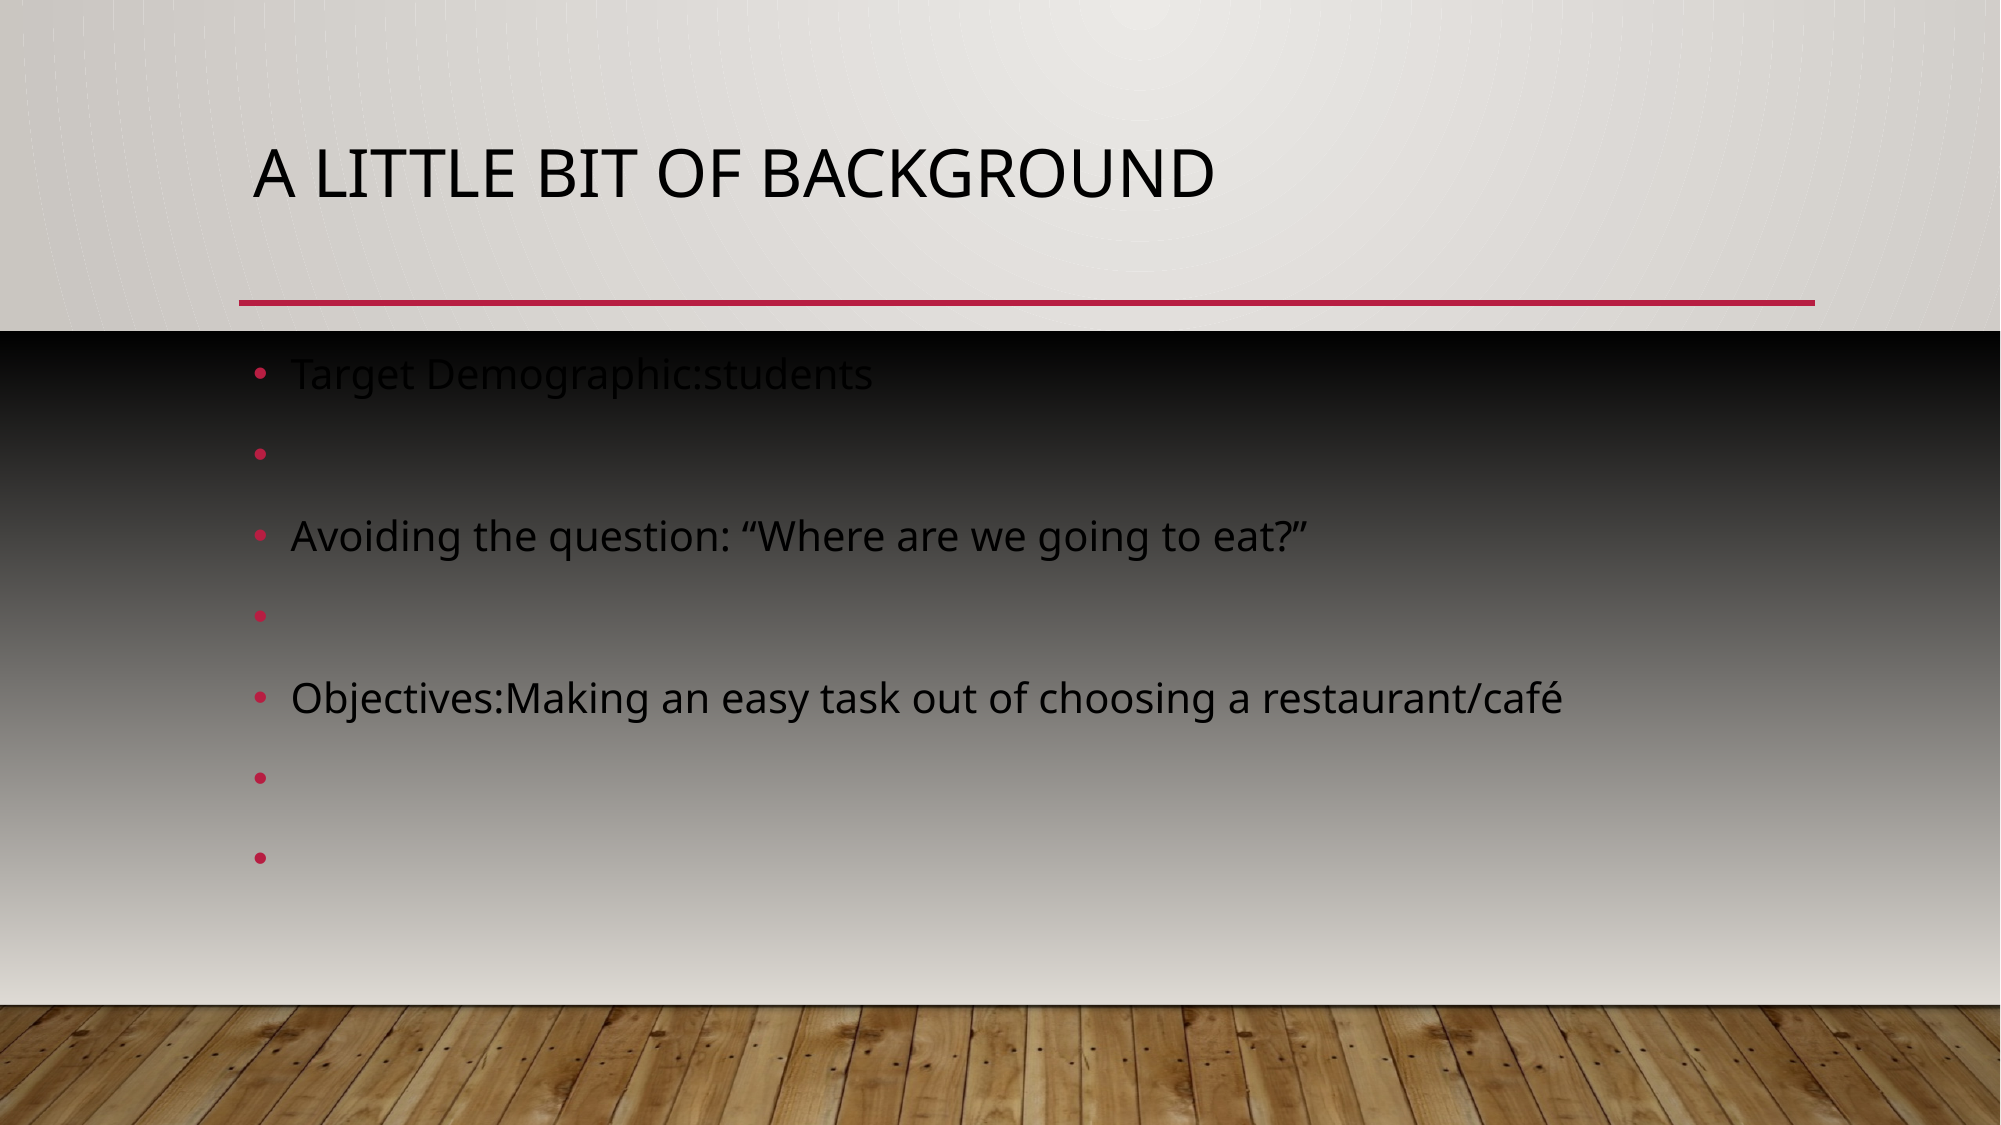

# A little bit of background
Target Demographic:students
Avoiding the question: “Where are we going to eat?”
Objectives:Making an easy task out of choosing a restaurant/café